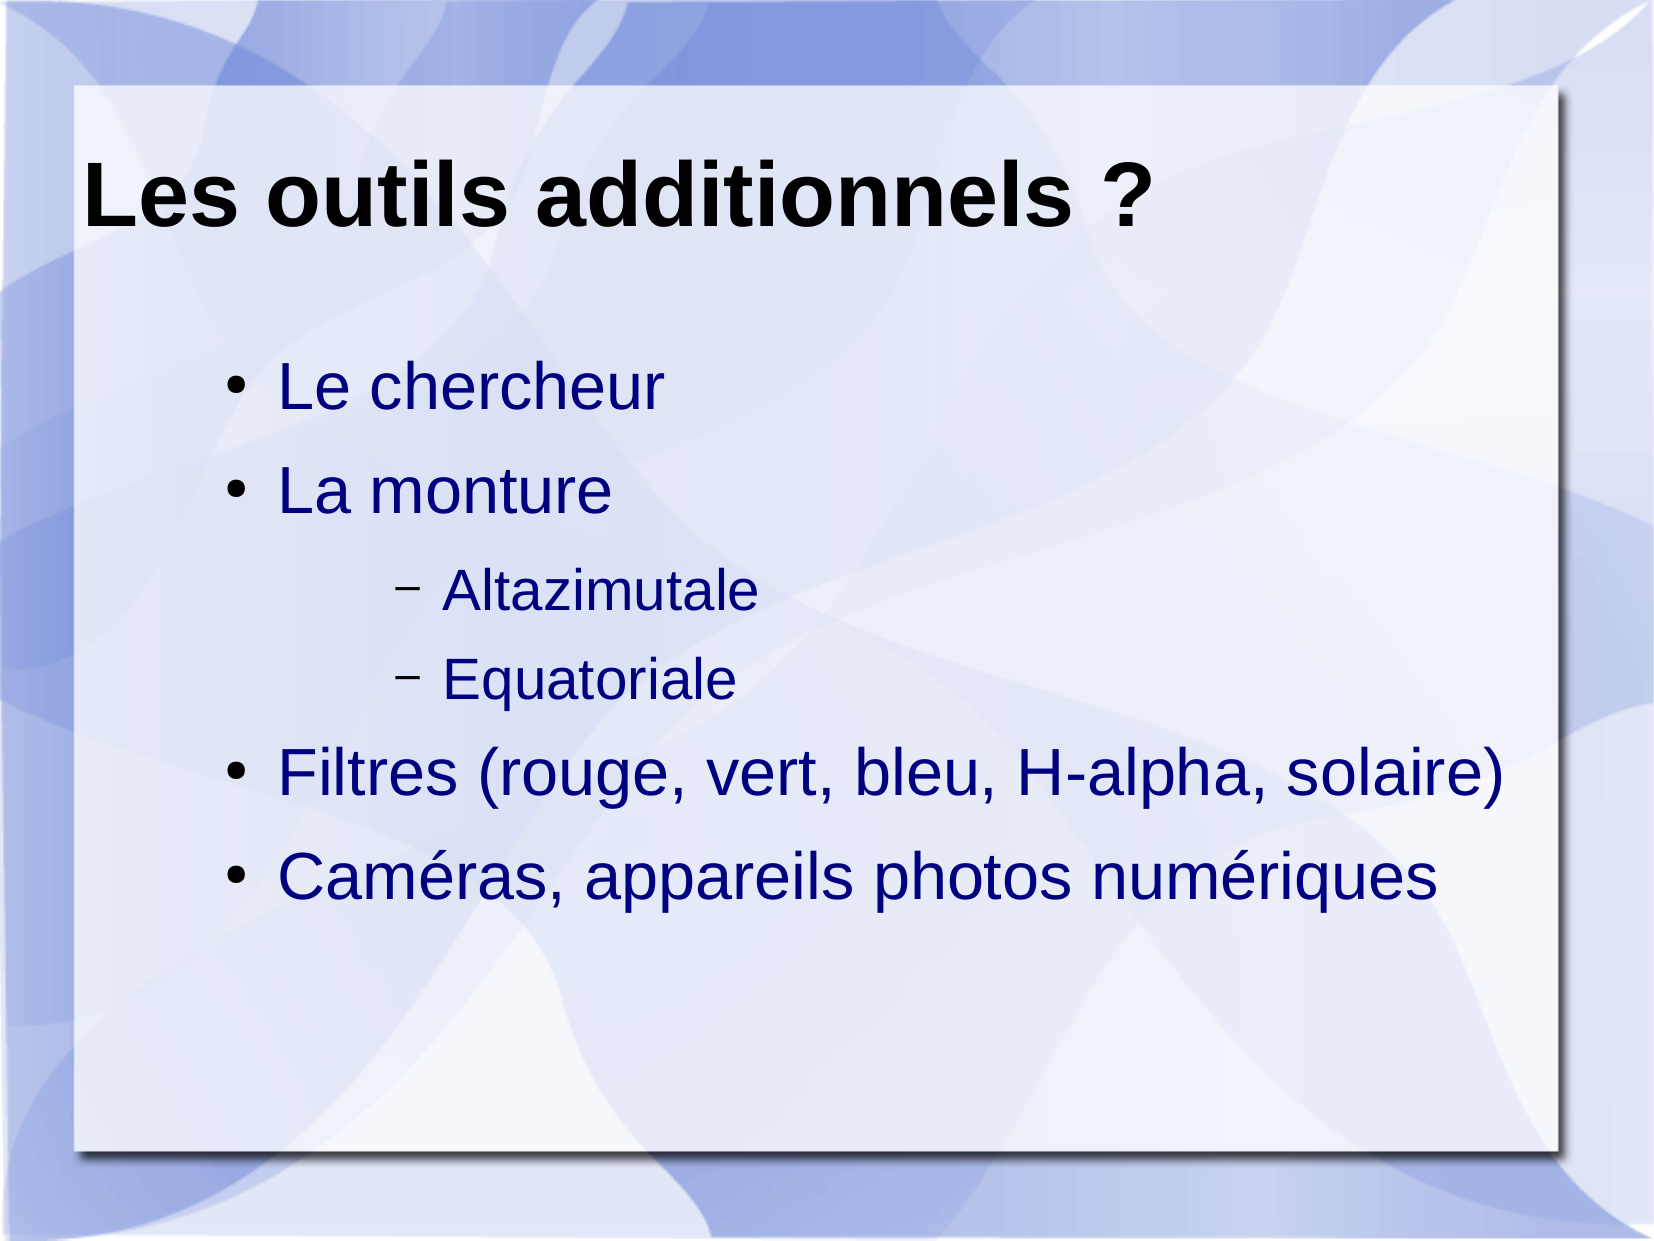

# Les outils additionnels ?
Le chercheur
La monture
Altazimutale
Equatoriale
Filtres (rouge, vert, bleu, H-alpha, solaire)
Caméras, appareils photos numériques